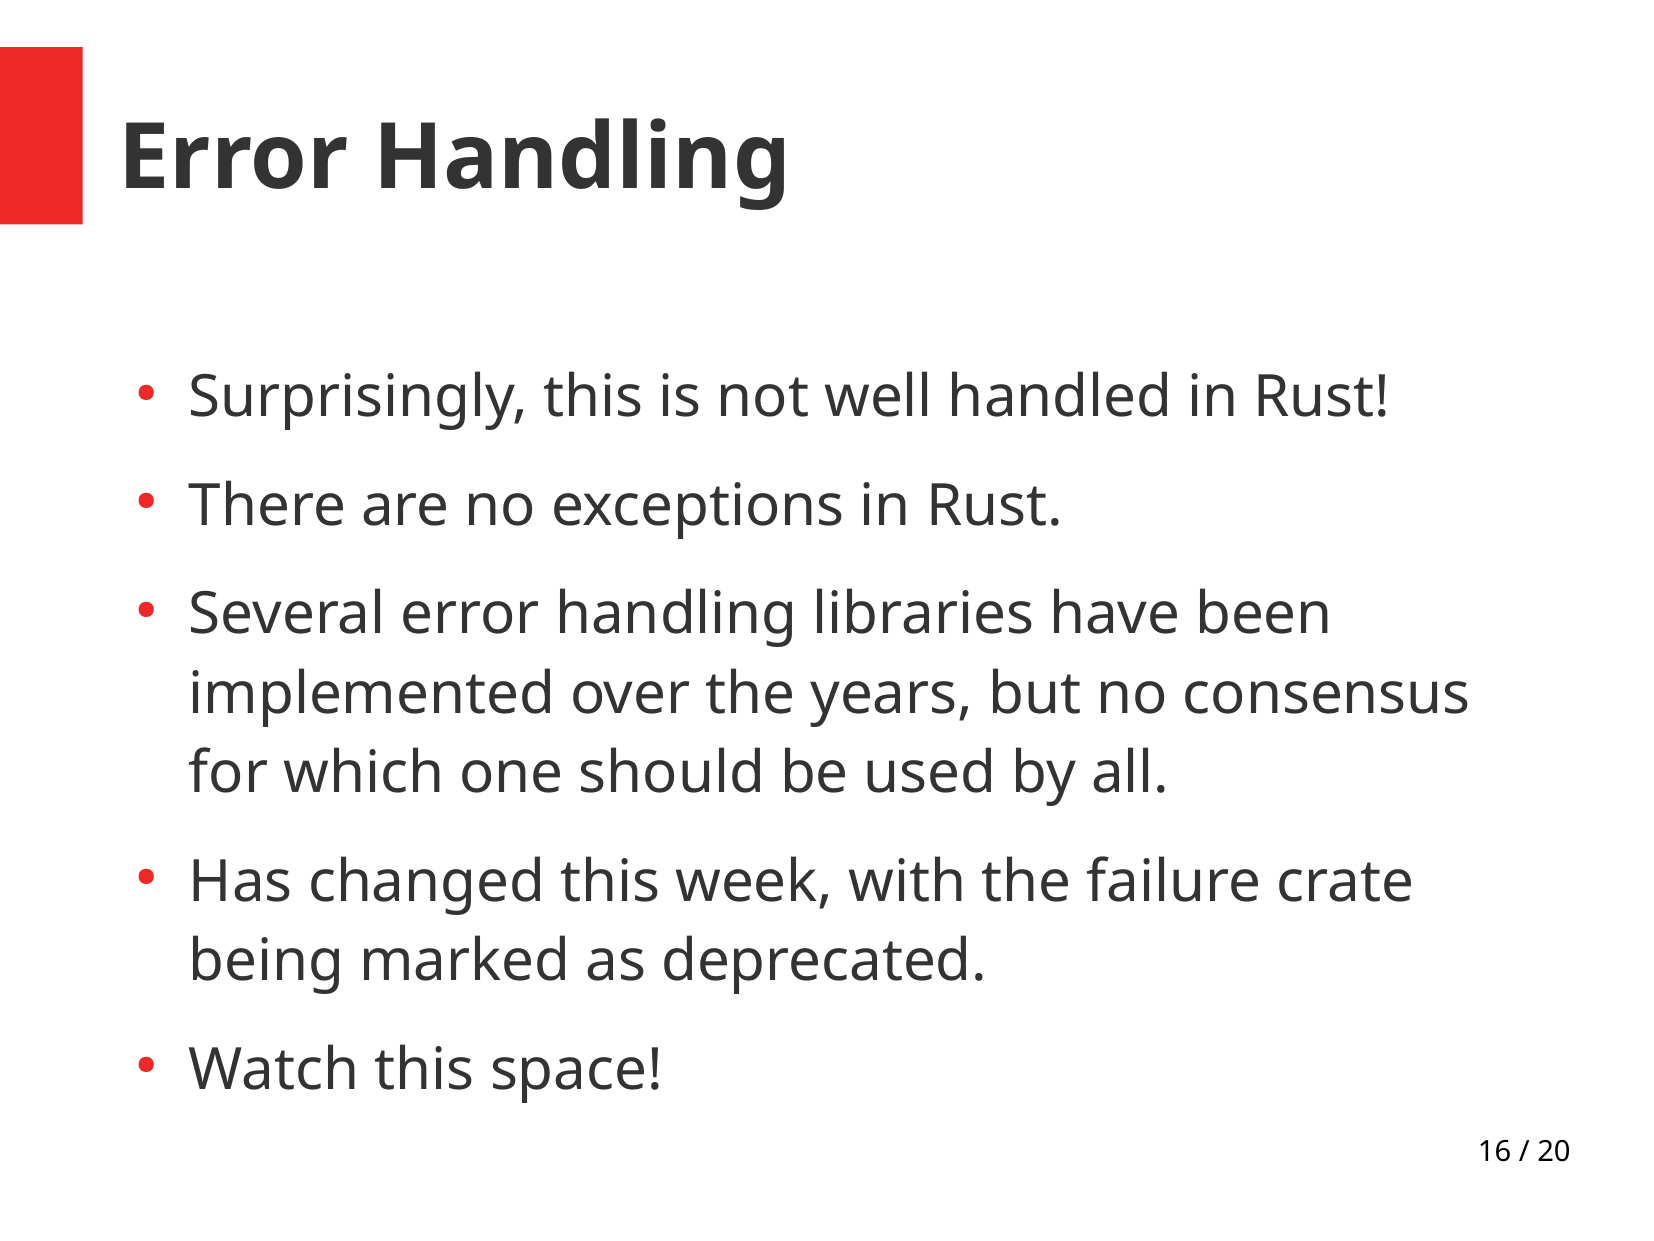

# Error Handling
Surprisingly, this is not well handled in Rust!
There are no exceptions in Rust.
Several error handling libraries have been implemented over the years, but no consensus for which one should be used by all.
Has changed this week, with the failure crate being marked as deprecated.
Watch this space!
16